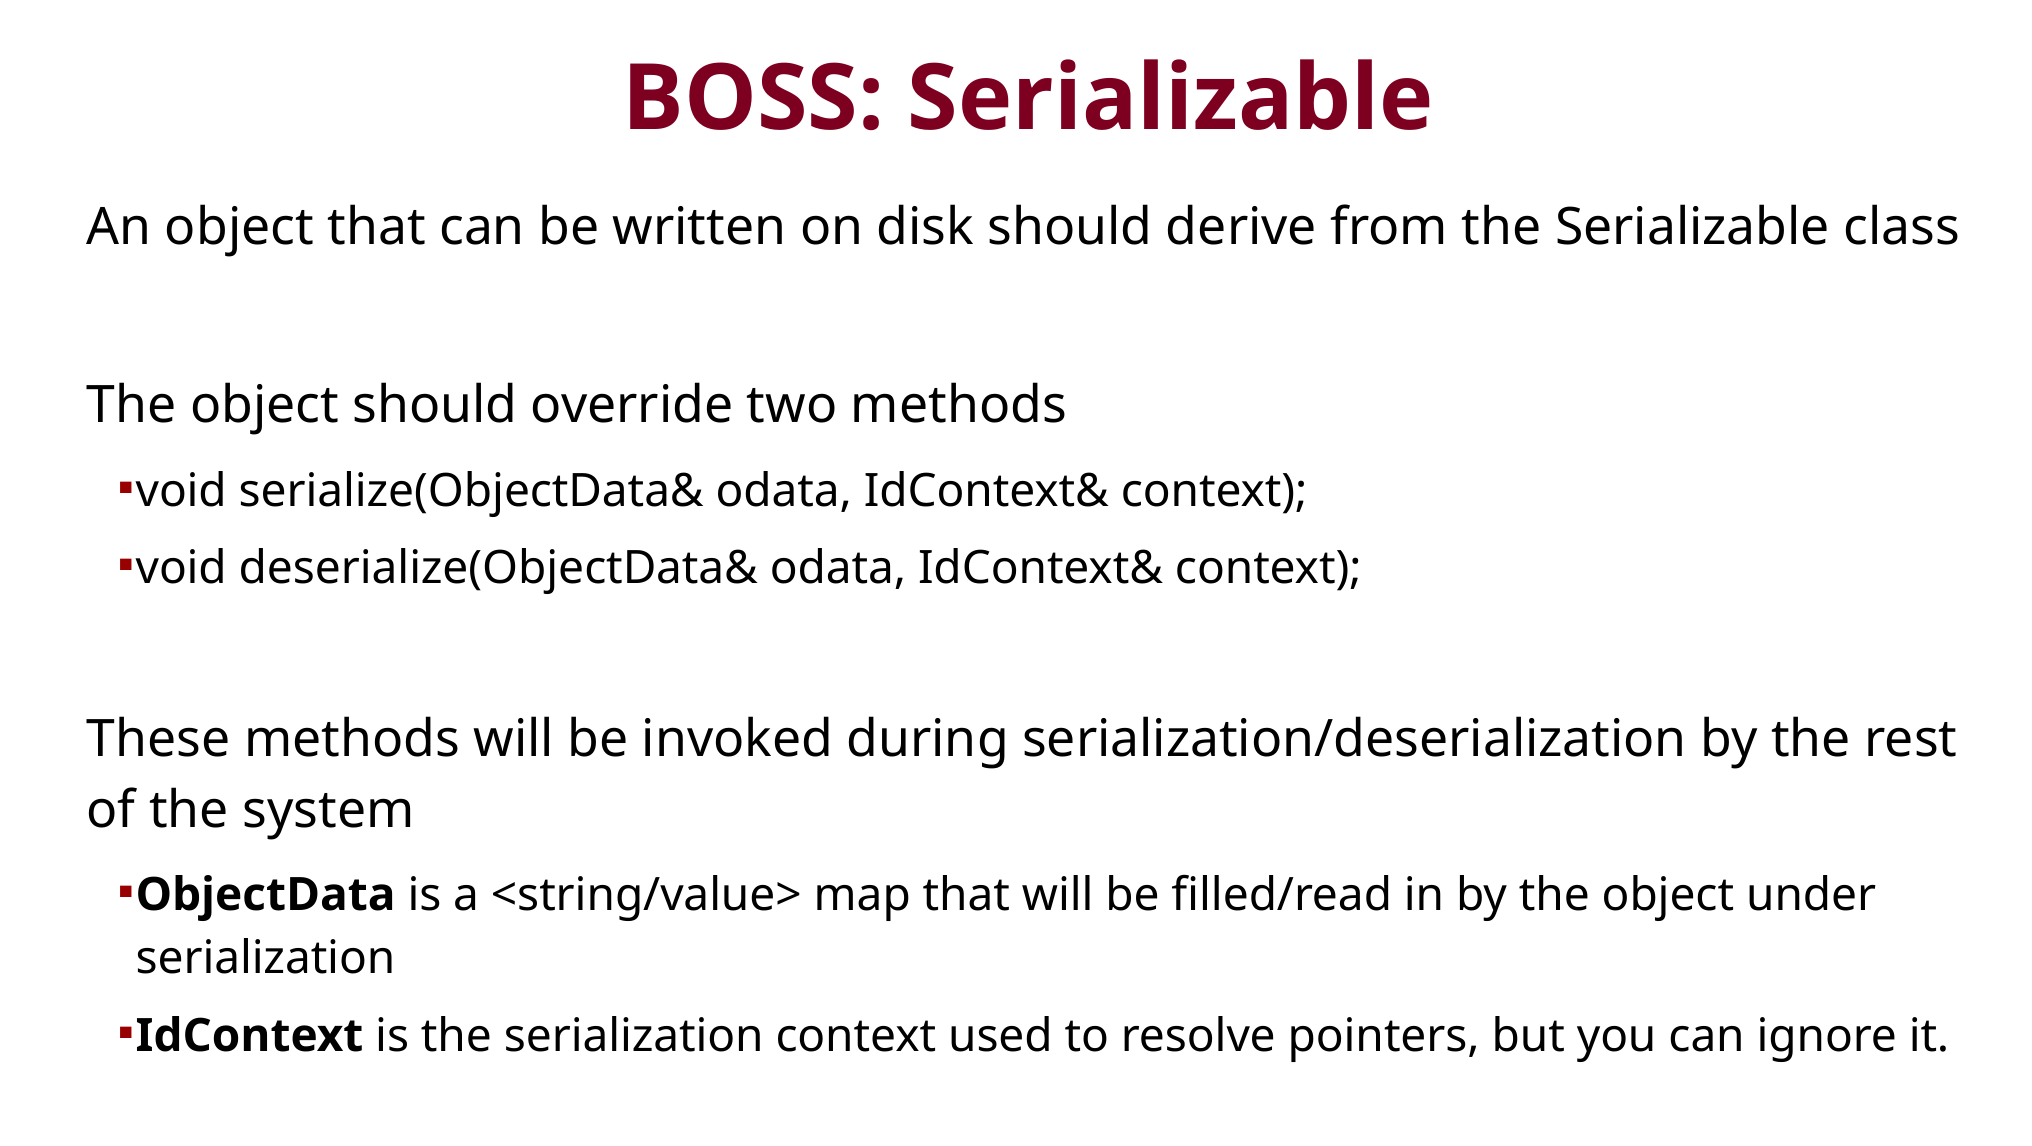

# BOSS: Serializable
An object that can be written on disk should derive from the Serializable class
The object should override two methods
void serialize(ObjectData& odata, IdContext& context);
void deserialize(ObjectData& odata, IdContext& context);
These methods will be invoked during serialization/deserialization by the rest of the system
ObjectData is a <string/value> map that will be filled/read in by the object under serialization
IdContext is the serialization context used to resolve pointers, but you can ignore it.